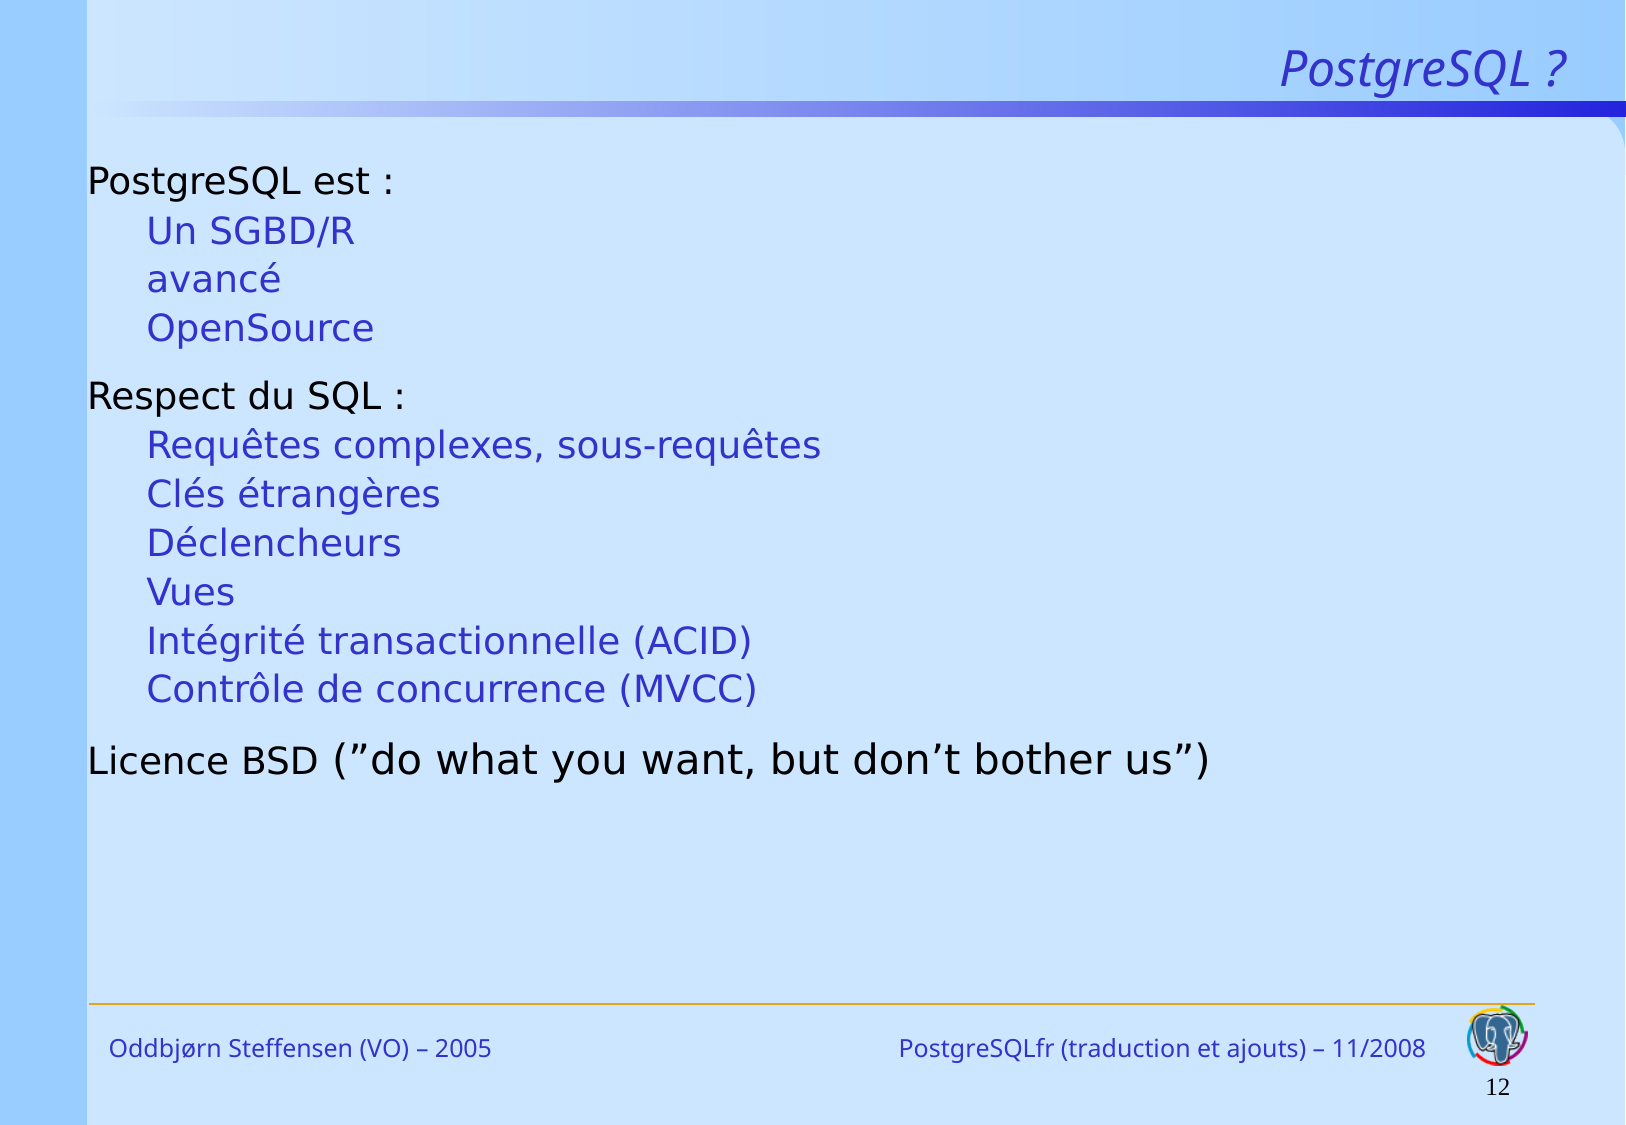

# PostgreSQL ?
PostgreSQL est :
Un SGBD/R
avancé
OpenSource
Respect du SQL :
Requêtes complexes, sous-requêtes
Clés étrangères
Déclencheurs
Vues
Intégrité transactionnelle (ACID)
Contrôle de concurrence (MVCC)
Licence BSD (”do what you want, but don’t bother us”)